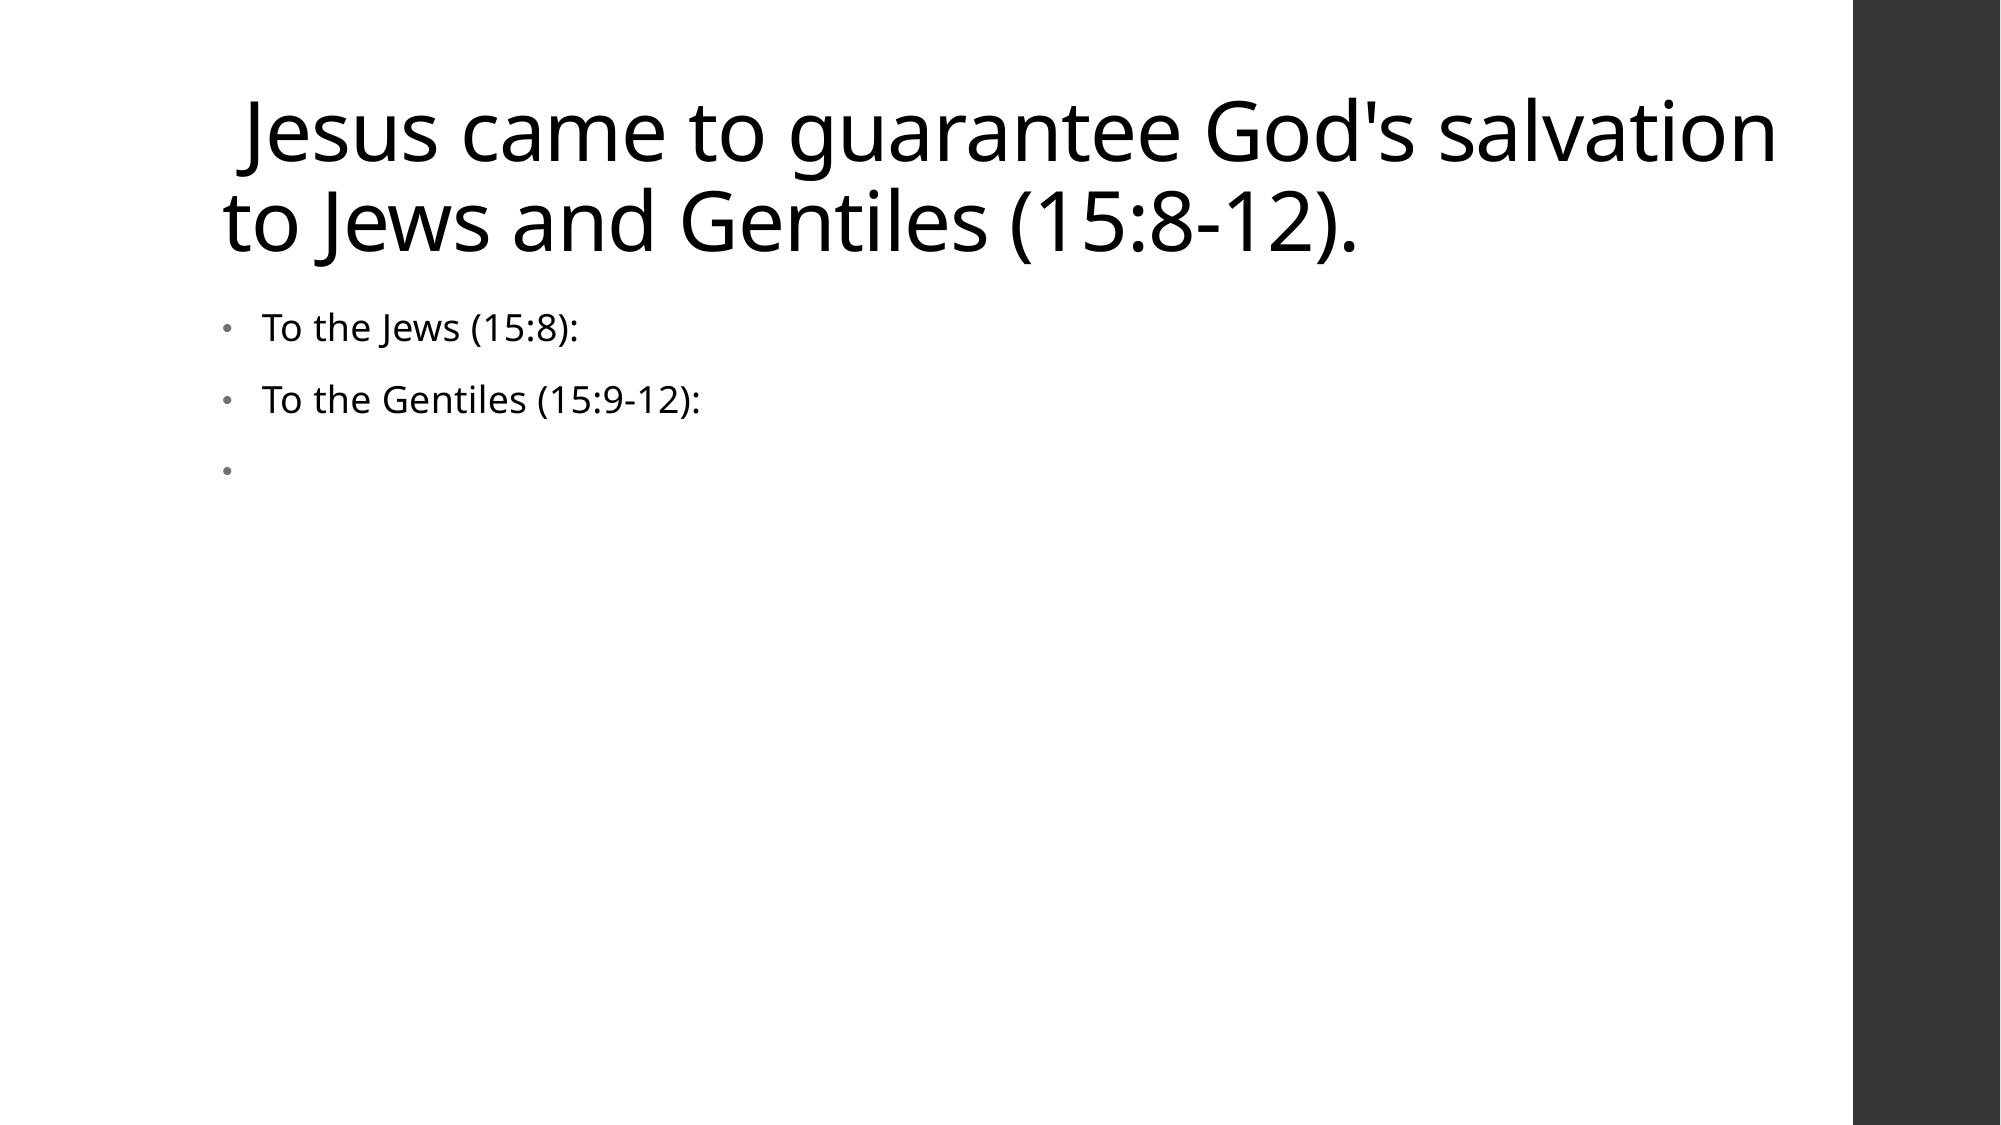

# Jesus came to guarantee God's salvation to Jews and Gentiles (15:8-12).
 To the Jews (15:8):
 To the Gentiles (15:9-12):